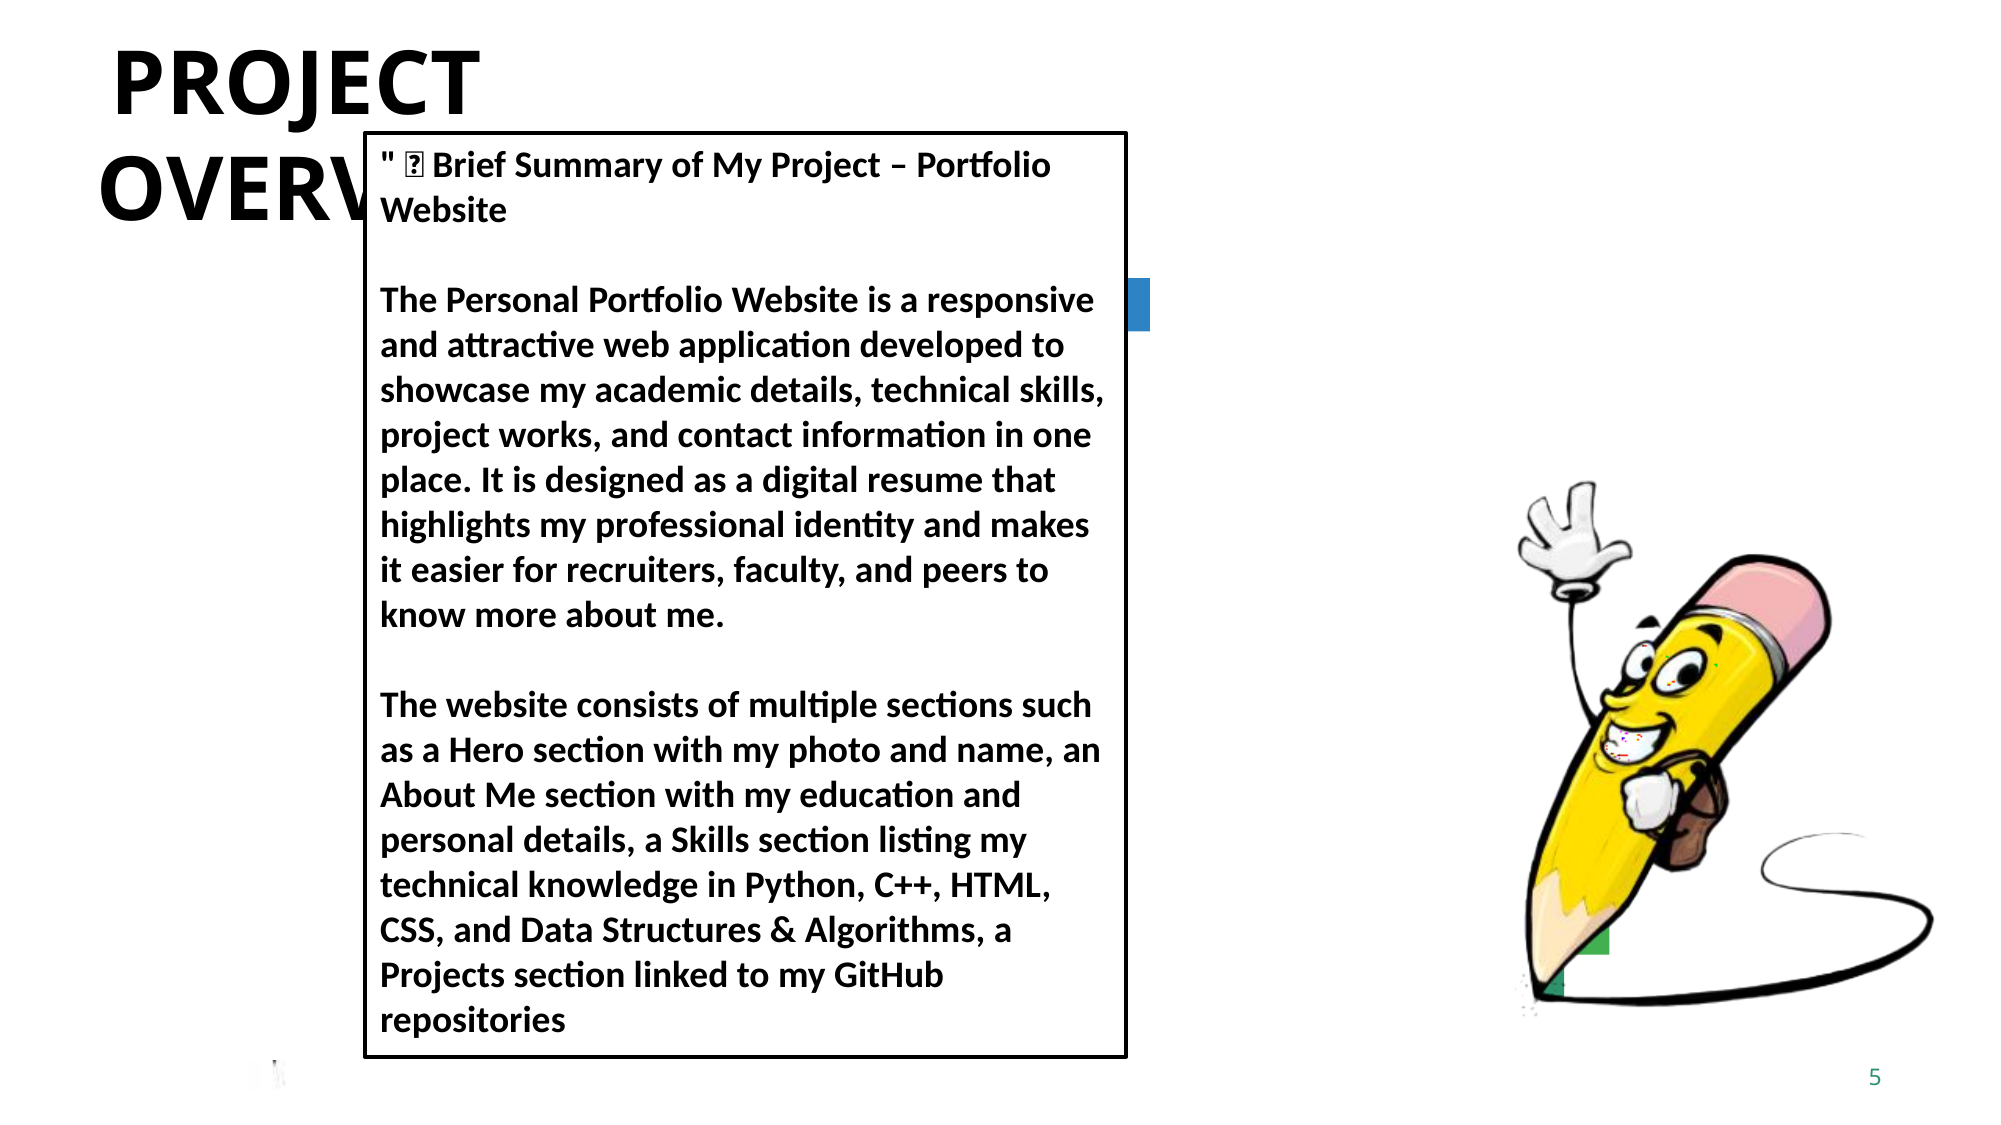

# PROJECT	OVERVIEW
" 📖 Brief Summary of My Project – Portfolio Website
The Personal Portfolio Website is a responsive and attractive web application developed to showcase my academic details, technical skills, project works, and contact information in one place. It is designed as a digital resume that highlights my professional identity and makes it easier for recruiters, faculty, and peers to know more about me.
The website consists of multiple sections such as a Hero section with my photo and name, an About Me section with my education and personal details, a Skills section listing my technical knowledge in Python, C++, HTML, CSS, and Data Structures & Algorithms, a Projects section linked to my GitHub repositories